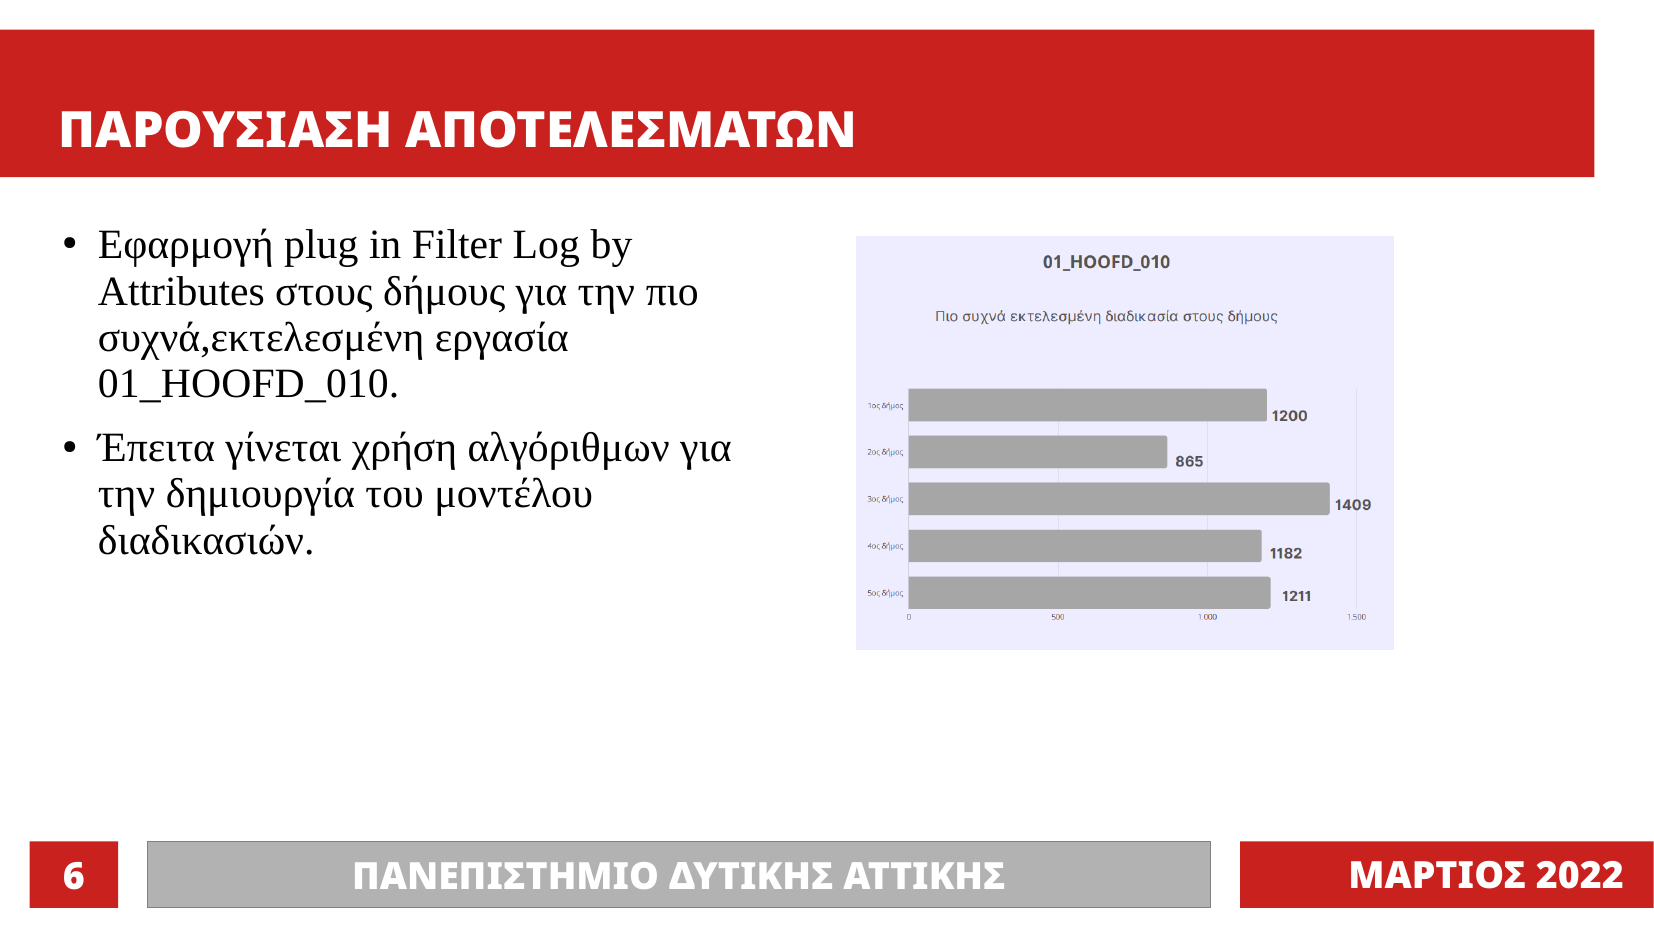

# ΠΑΡΟΥΣΙΑΣΗ ΑΠΟΤΕΛΕΣΜΑΤΩΝ
Εφαρμογή plug in Filter Log by Attributes στους δήμους για την πιο συχνά,εκτελεσμένη εργασία 01_HOOFD_010.
Έπειτα γίνεται χρήση αλγόριθμων για την δημιουργία του μοντέλου διαδικασιών.
6
ΠΑΝΕΠΙΣΤΗΜΙΟ ΔΥΤΙΚΗΣ ΑΤΤΙΚΗΣ
ΜΑΡΤΙΟΣ 2022